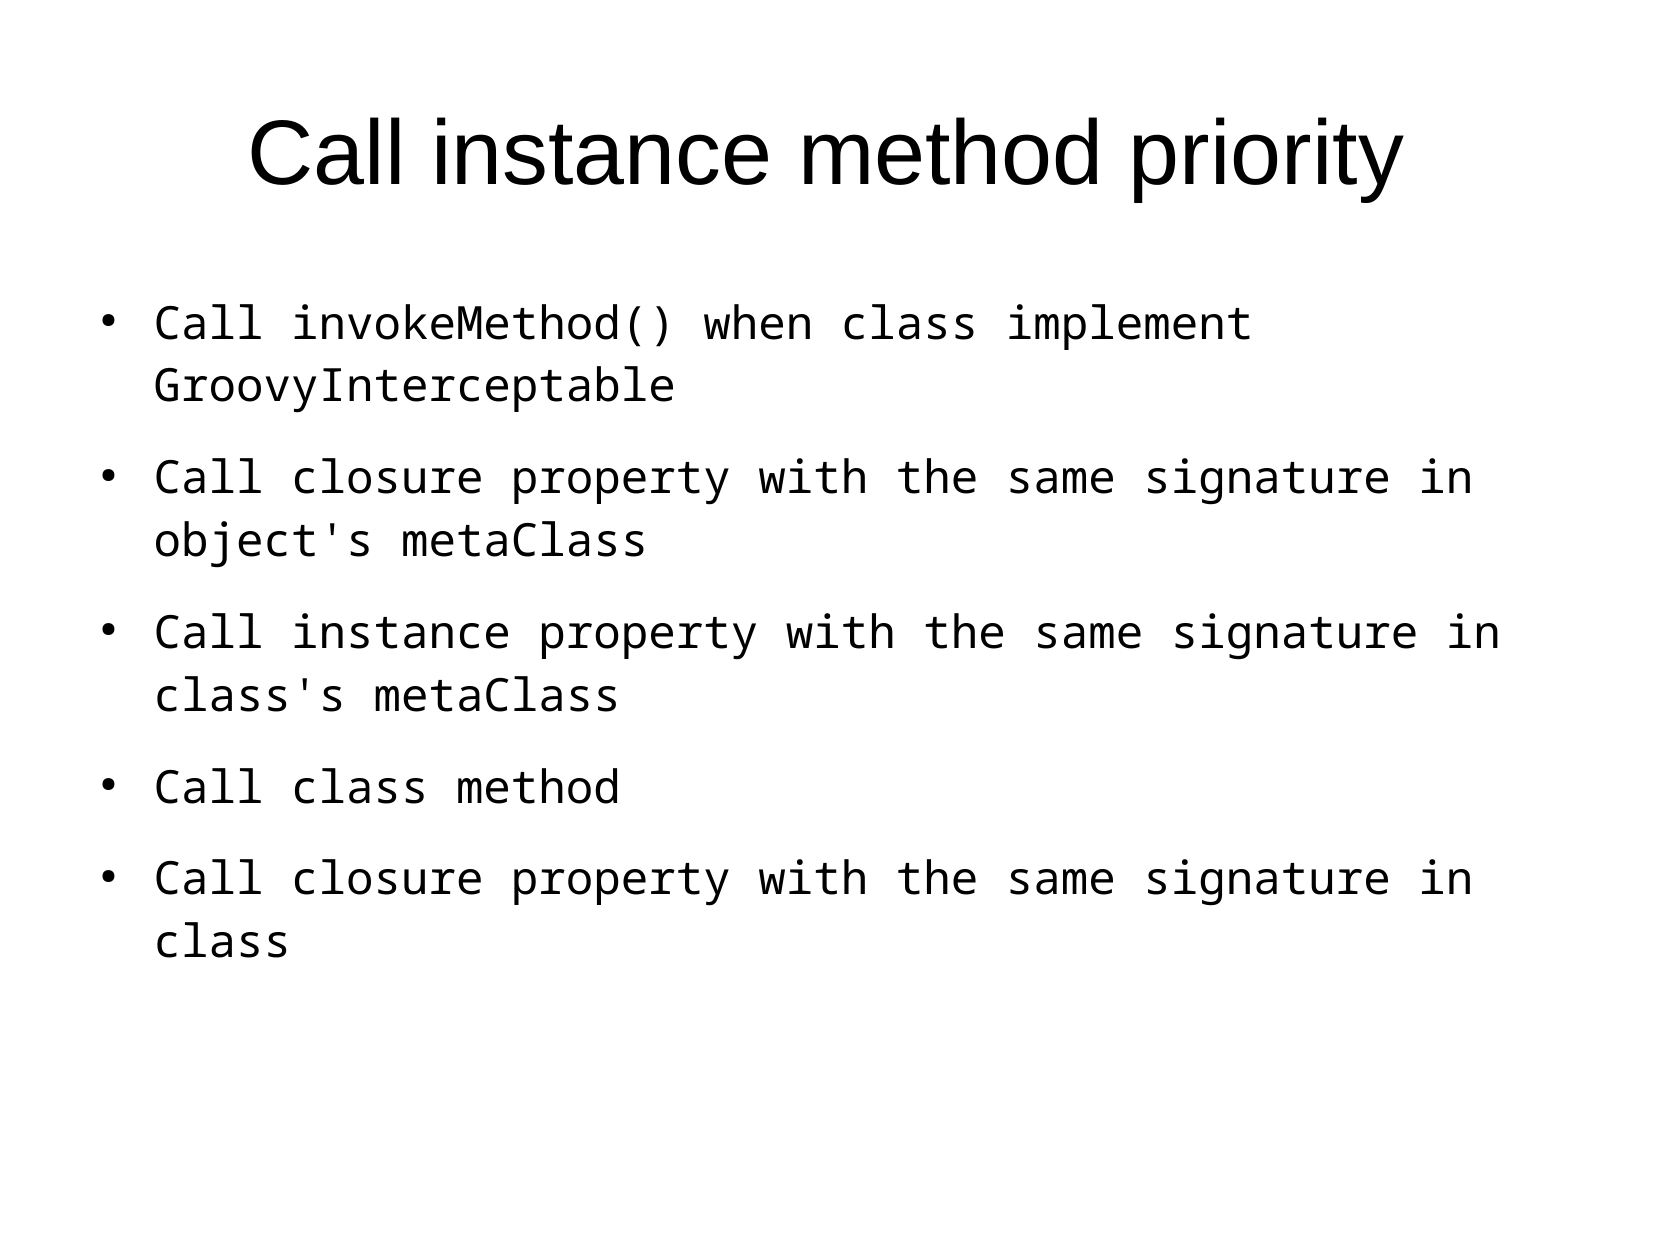

# Call instance method priority
Call invokeMethod() when class implement GroovyInterceptable
Call closure property with the same signature in object's metaClass
Call instance property with the same signature in class's metaClass
Call class method
Call closure property with the same signature in class